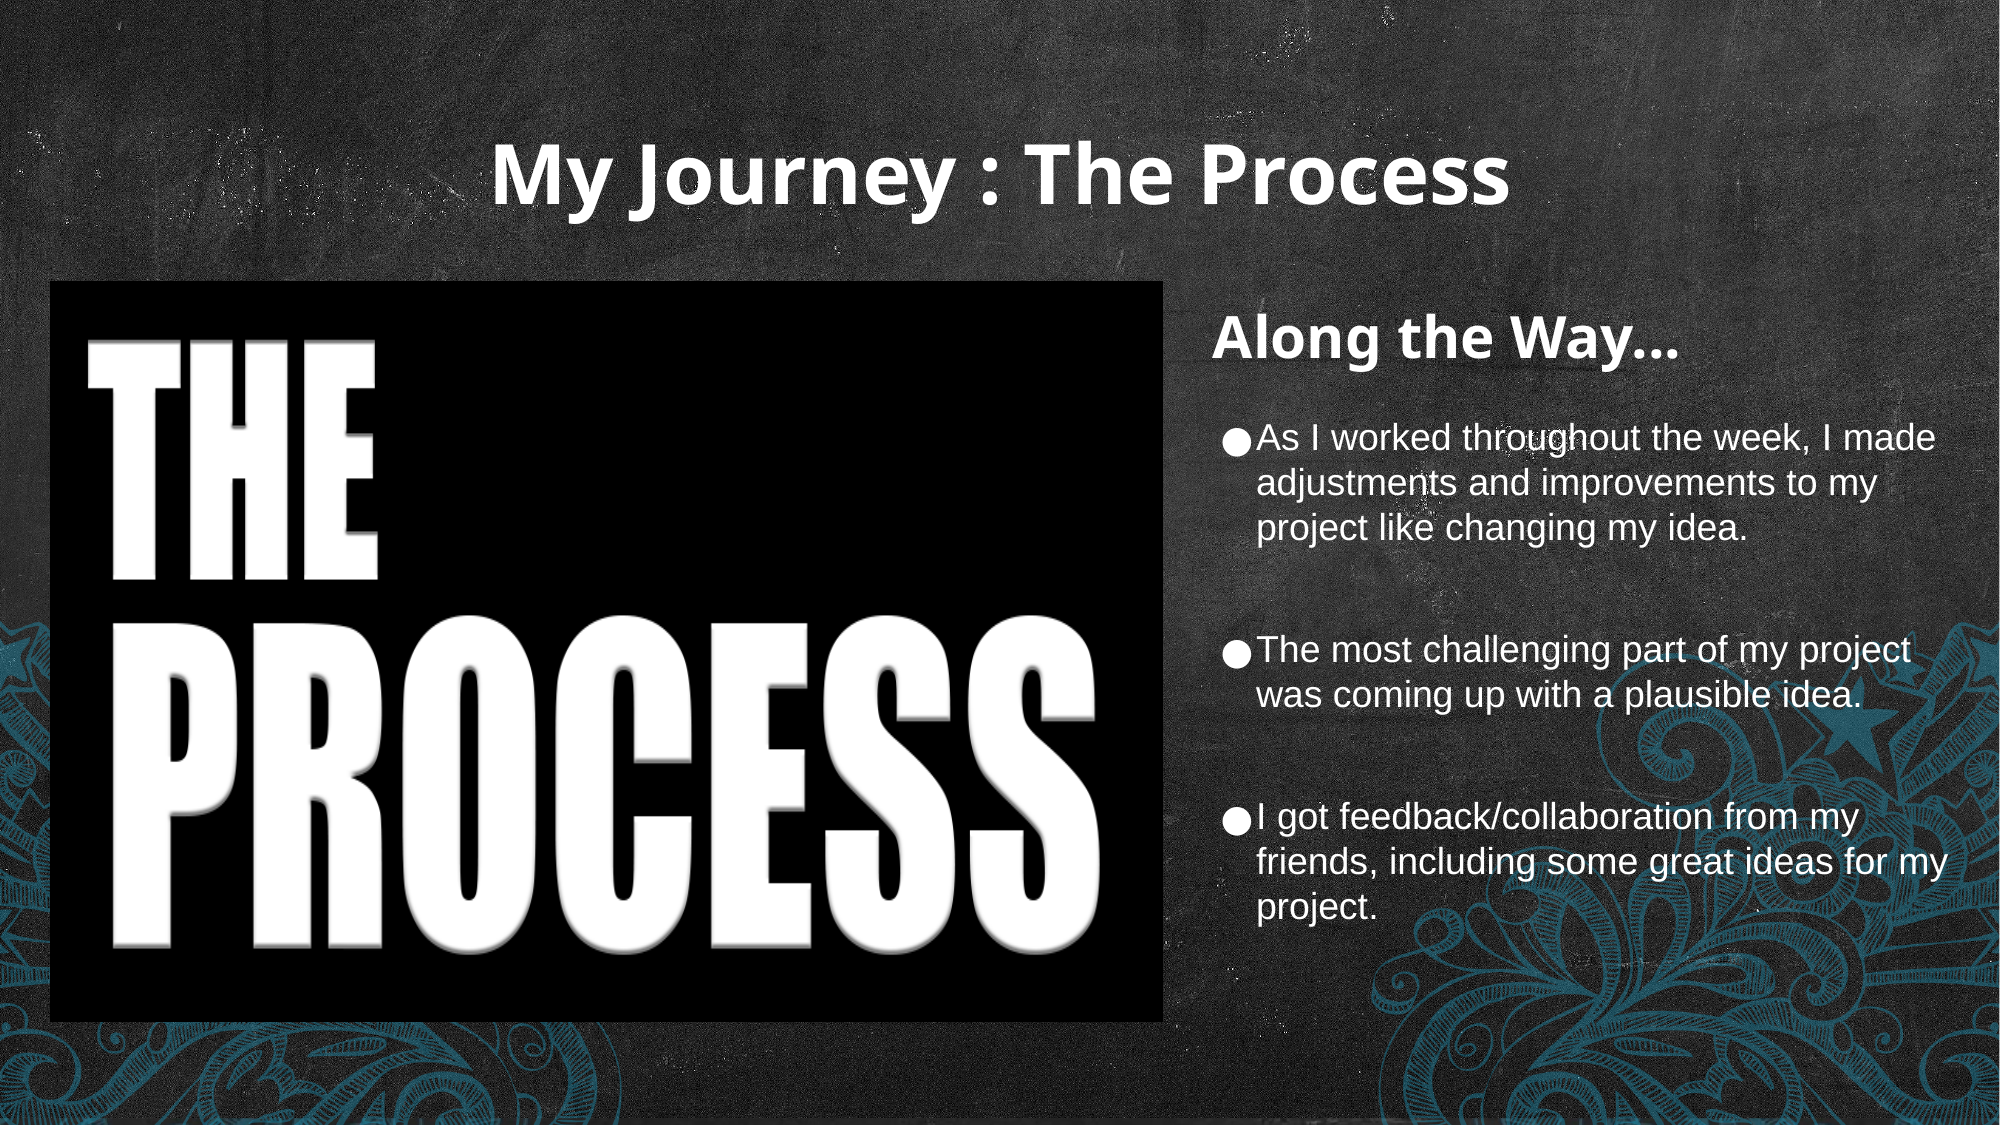

My Journey : The Process
Along the Way...
As I worked throughout the week, I made adjustments and improvements to my project like changing my idea.
The most challenging part of my project was coming up with a plausible idea.
I got feedback/collaboration from my friends, including some great ideas for my project.